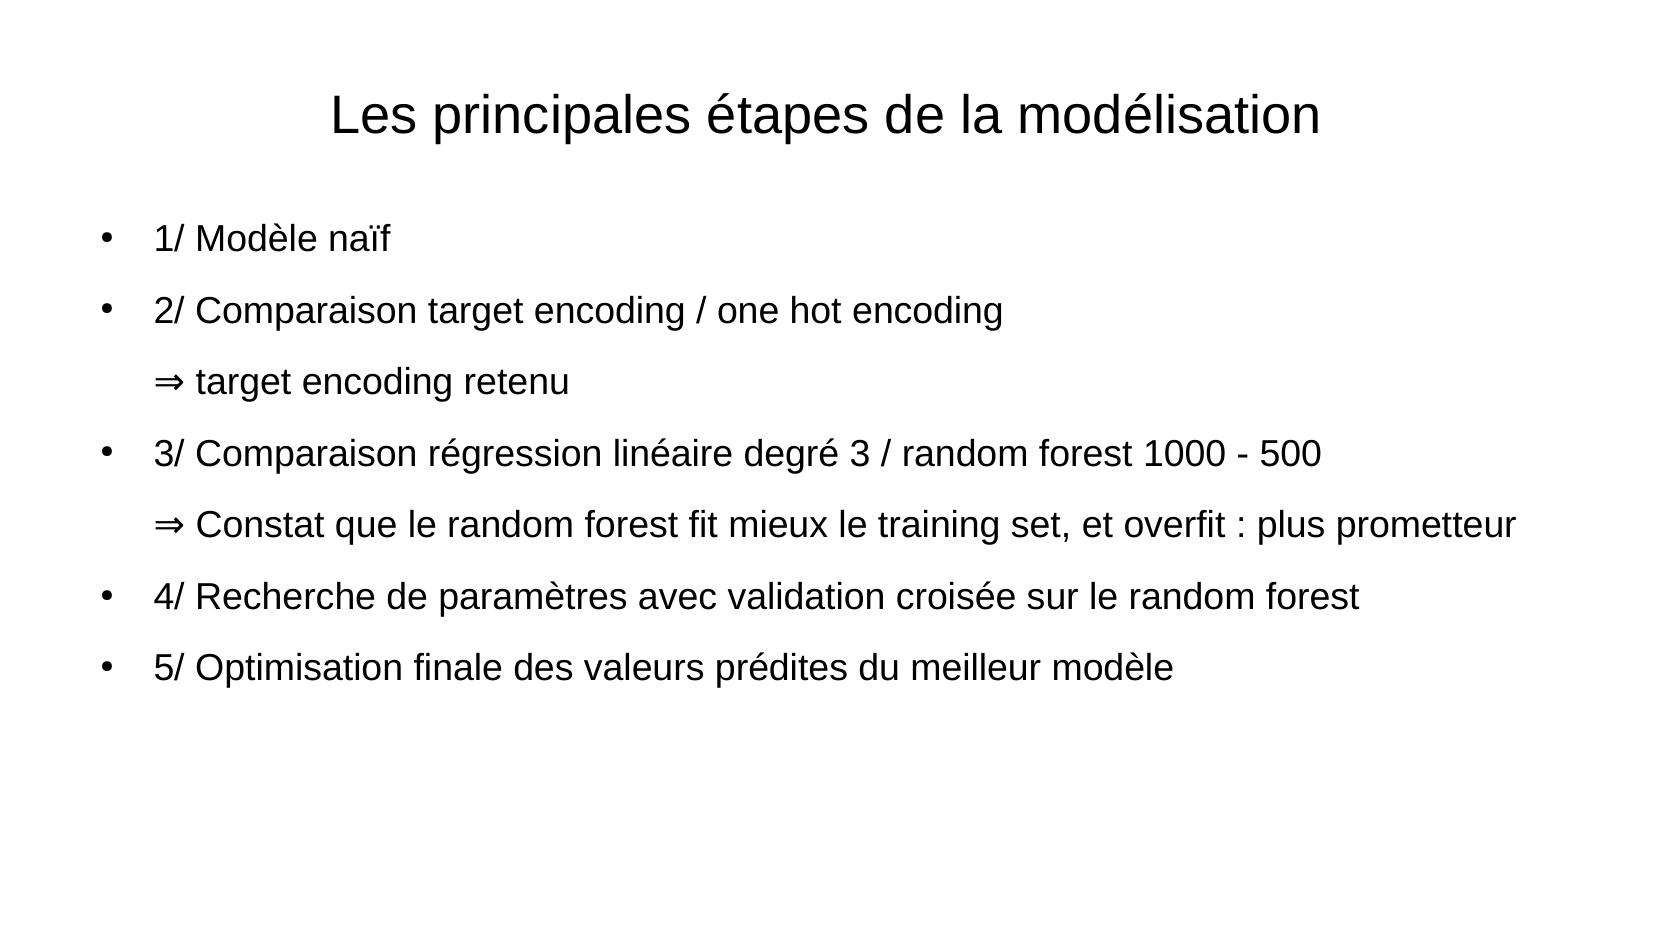

# Les principales étapes de la modélisation
1/ Modèle naïf
2/ Comparaison target encoding / one hot encoding
⇒ target encoding retenu
3/ Comparaison régression linéaire degré 3 / random forest 1000 - 500
⇒ Constat que le random forest fit mieux le training set, et overfit : plus prometteur
4/ Recherche de paramètres avec validation croisée sur le random forest
5/ Optimisation finale des valeurs prédites du meilleur modèle